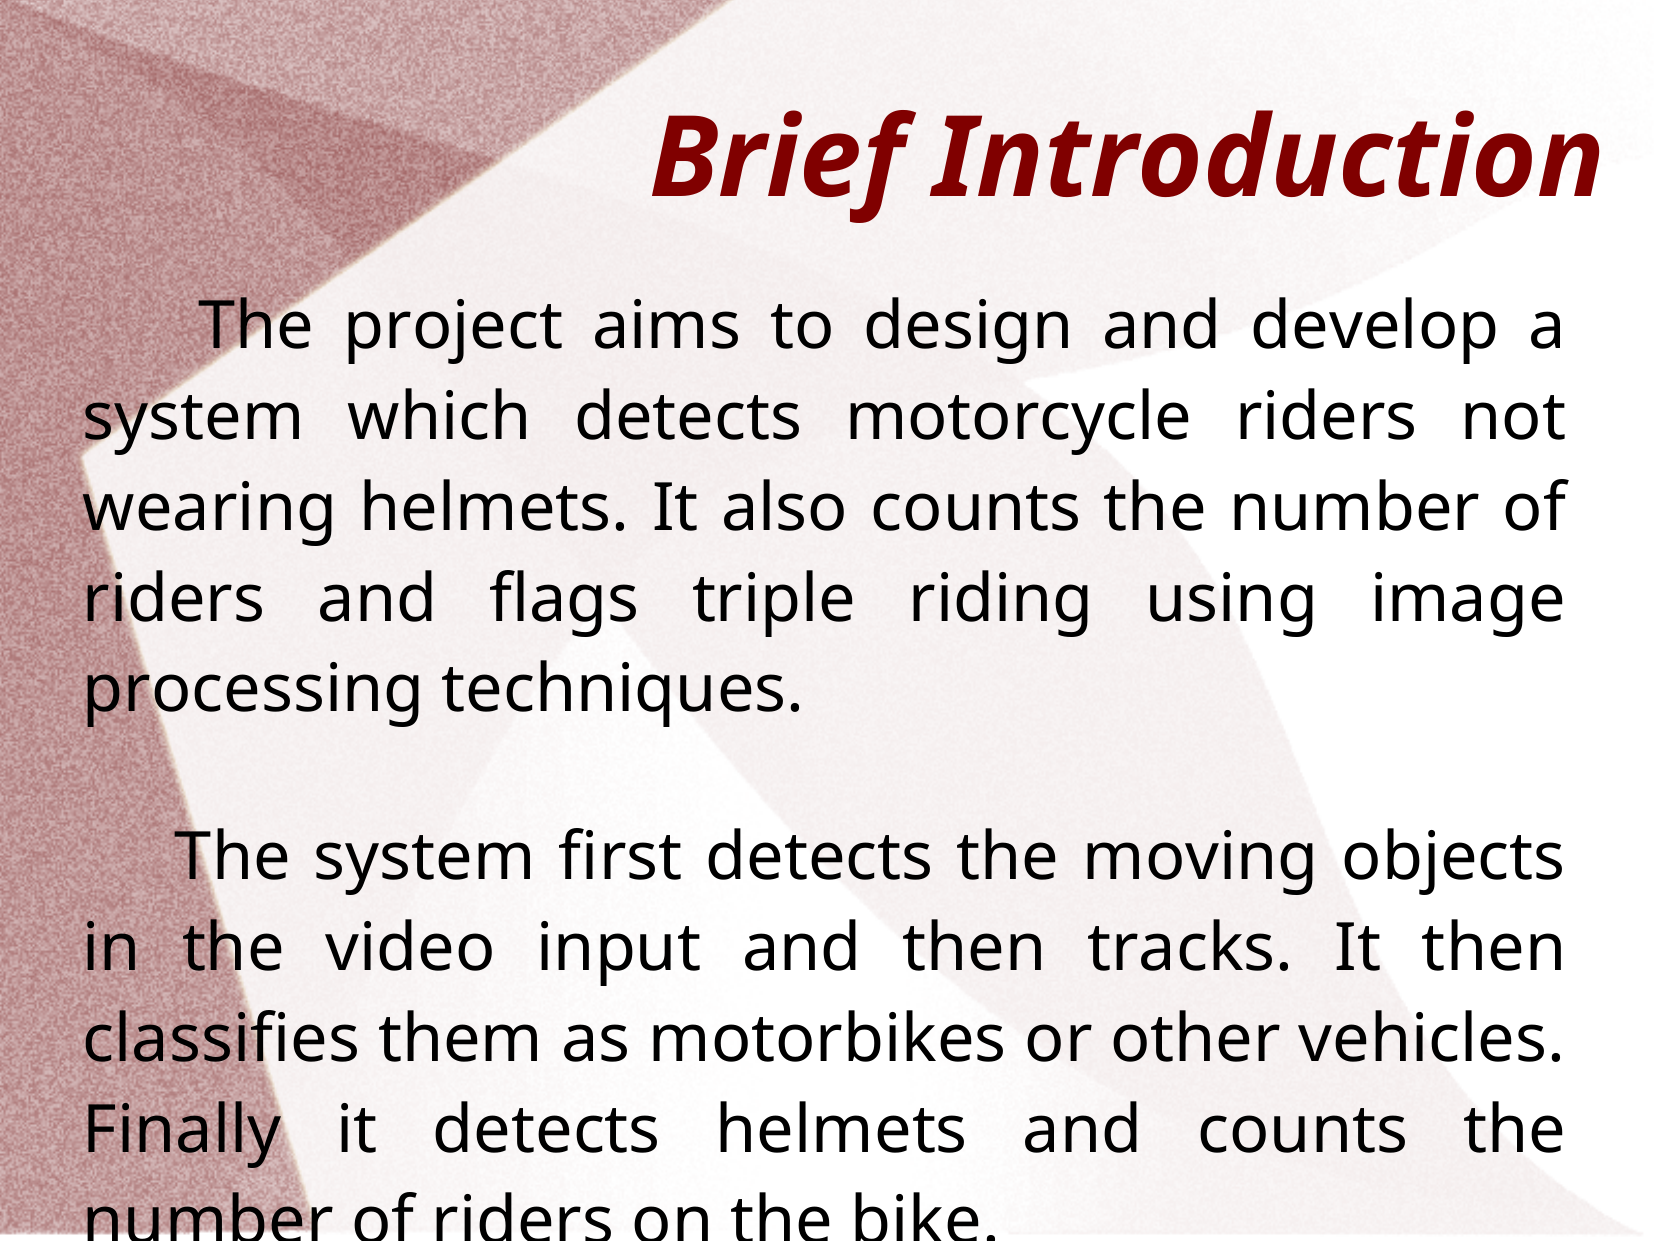

# Brief Introduction
 The project aims to design and develop a system which detects motorcycle riders not wearing helmets. It also counts the number of riders and flags triple riding using image processing techniques.
 The system first detects the moving objects in the video input and then tracks. It then classifies them as motorbikes or other vehicles. Finally it detects helmets and counts the number of riders on the bike.